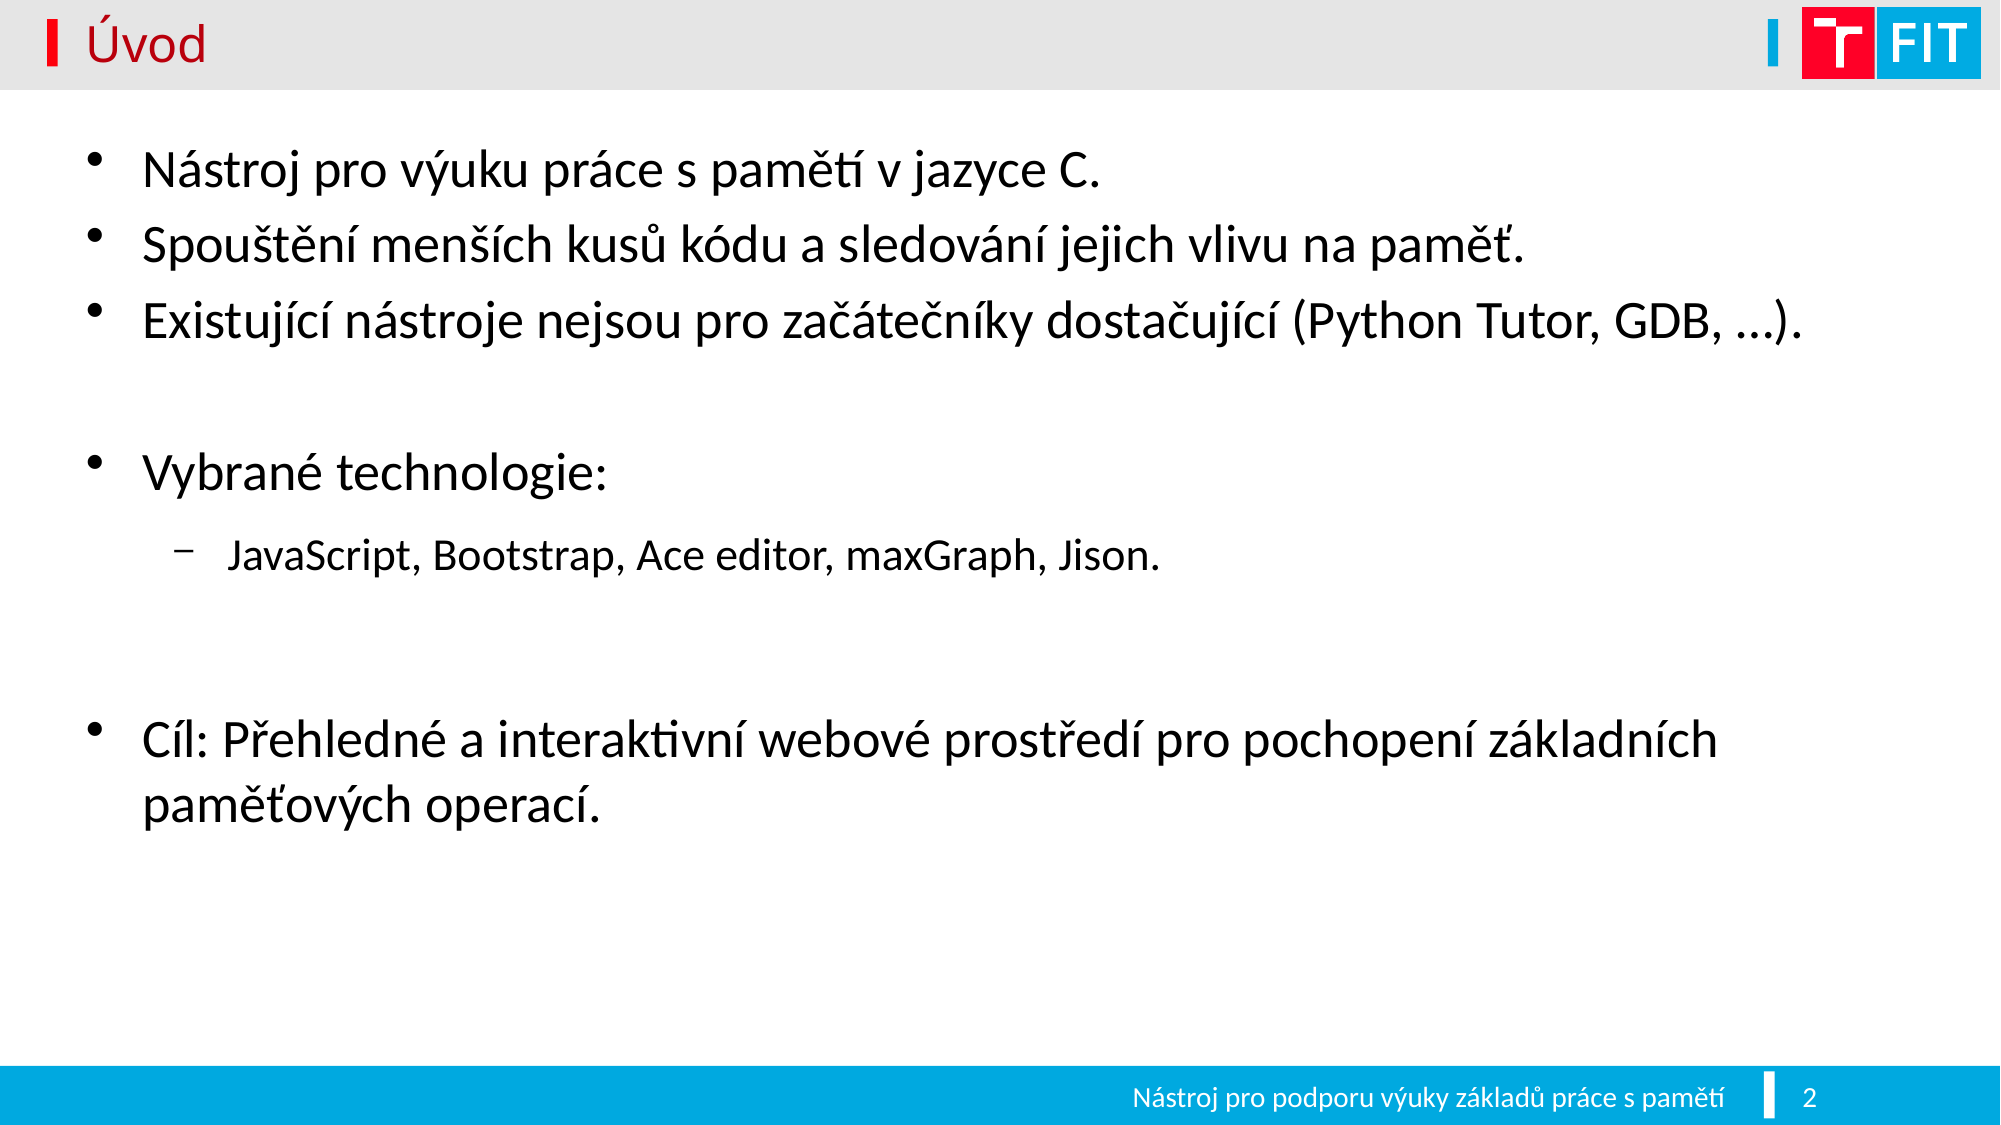

# Úvod
Nástroj pro výuku práce s pamětí v jazyce C.
Spouštění menších kusů kódu a sledování jejich vlivu na paměť.
Existující nástroje nejsou pro začátečníky dostačující (Python Tutor, GDB, …).
Vybrané technologie:
JavaScript, Bootstrap, Ace editor, maxGraph, Jison.
Cíl: Přehledné a interaktivní webové prostředí pro pochopení základních paměťových operací.
Nástroj pro podporu výuky základů práce s pamětí
2